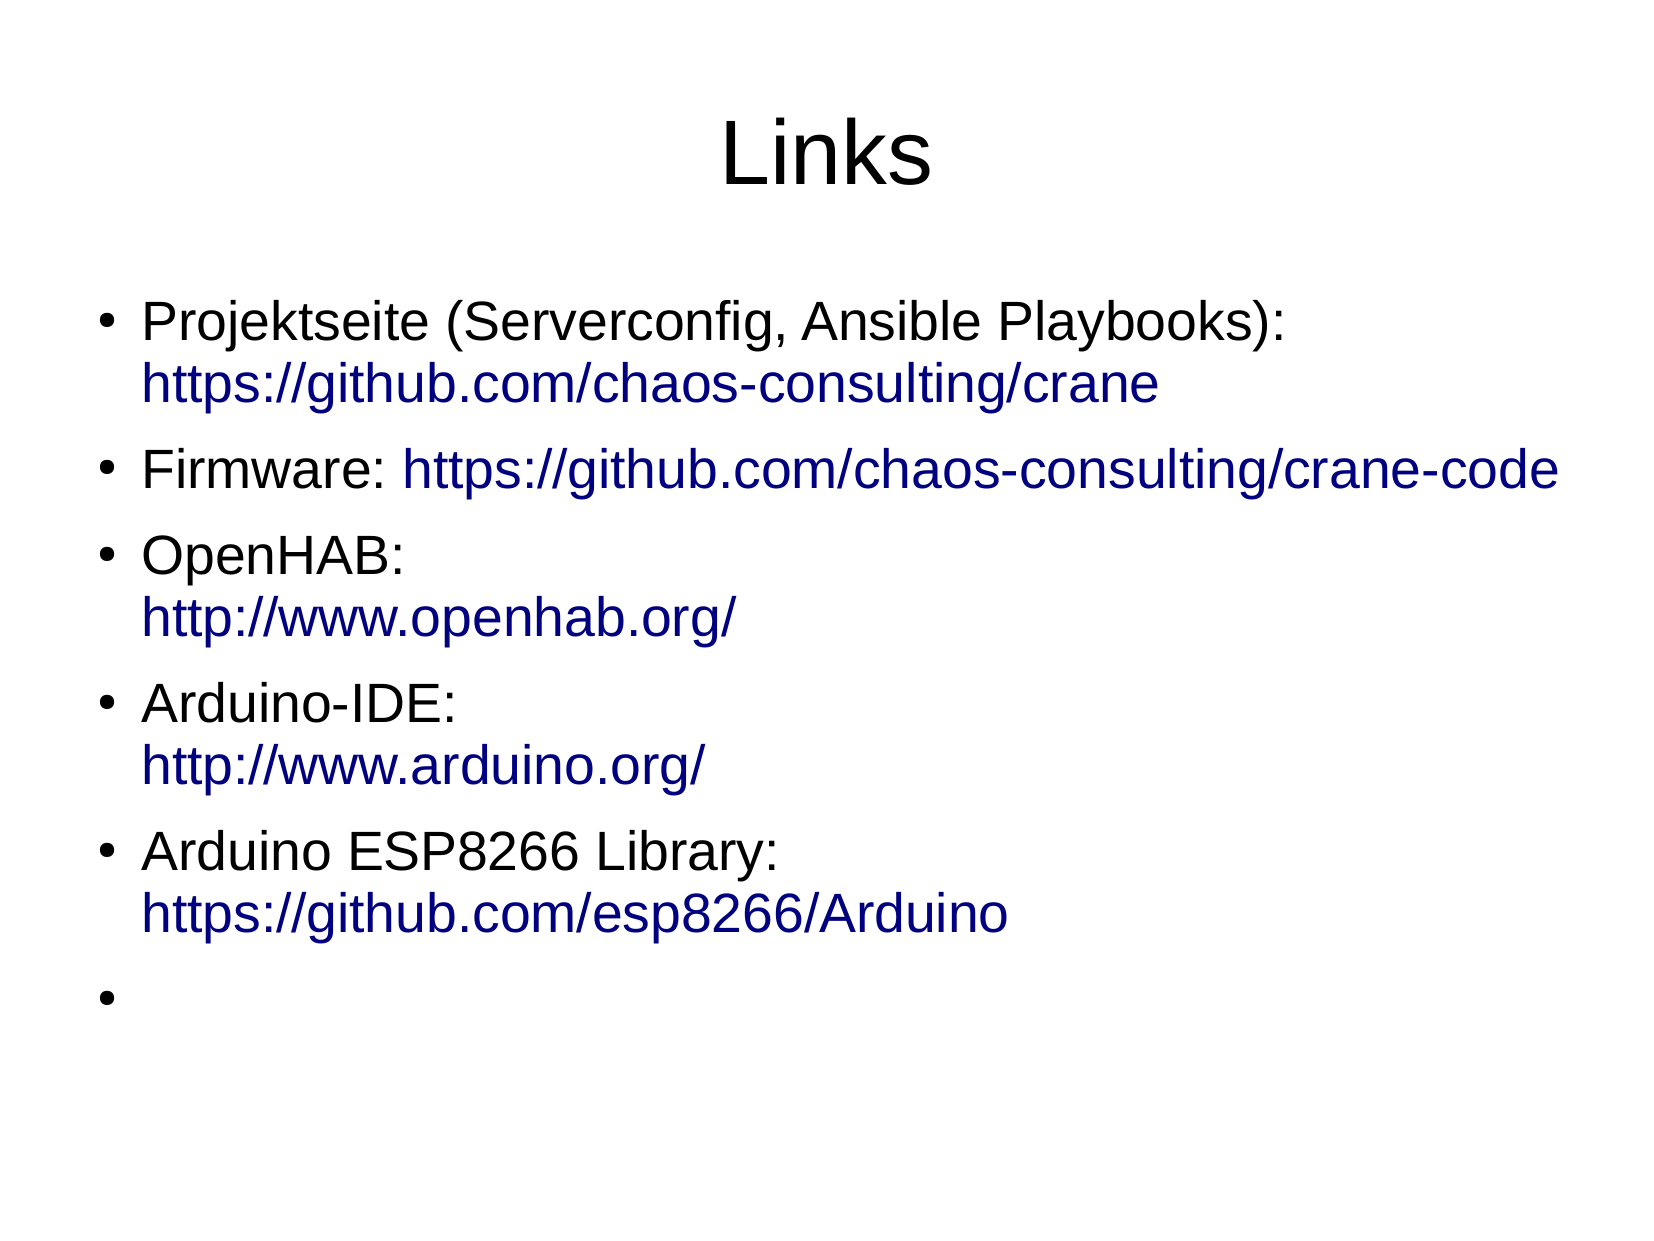

# Links
Projektseite (Serverconfig, Ansible Playbooks): https://github.com/chaos-consulting/crane
Firmware: https://github.com/chaos-consulting/crane-code
OpenHAB:
http://www.openhab.org/
Arduino-IDE:
http://www.arduino.org/
Arduino ESP8266 Library:
https://github.com/esp8266/Arduino